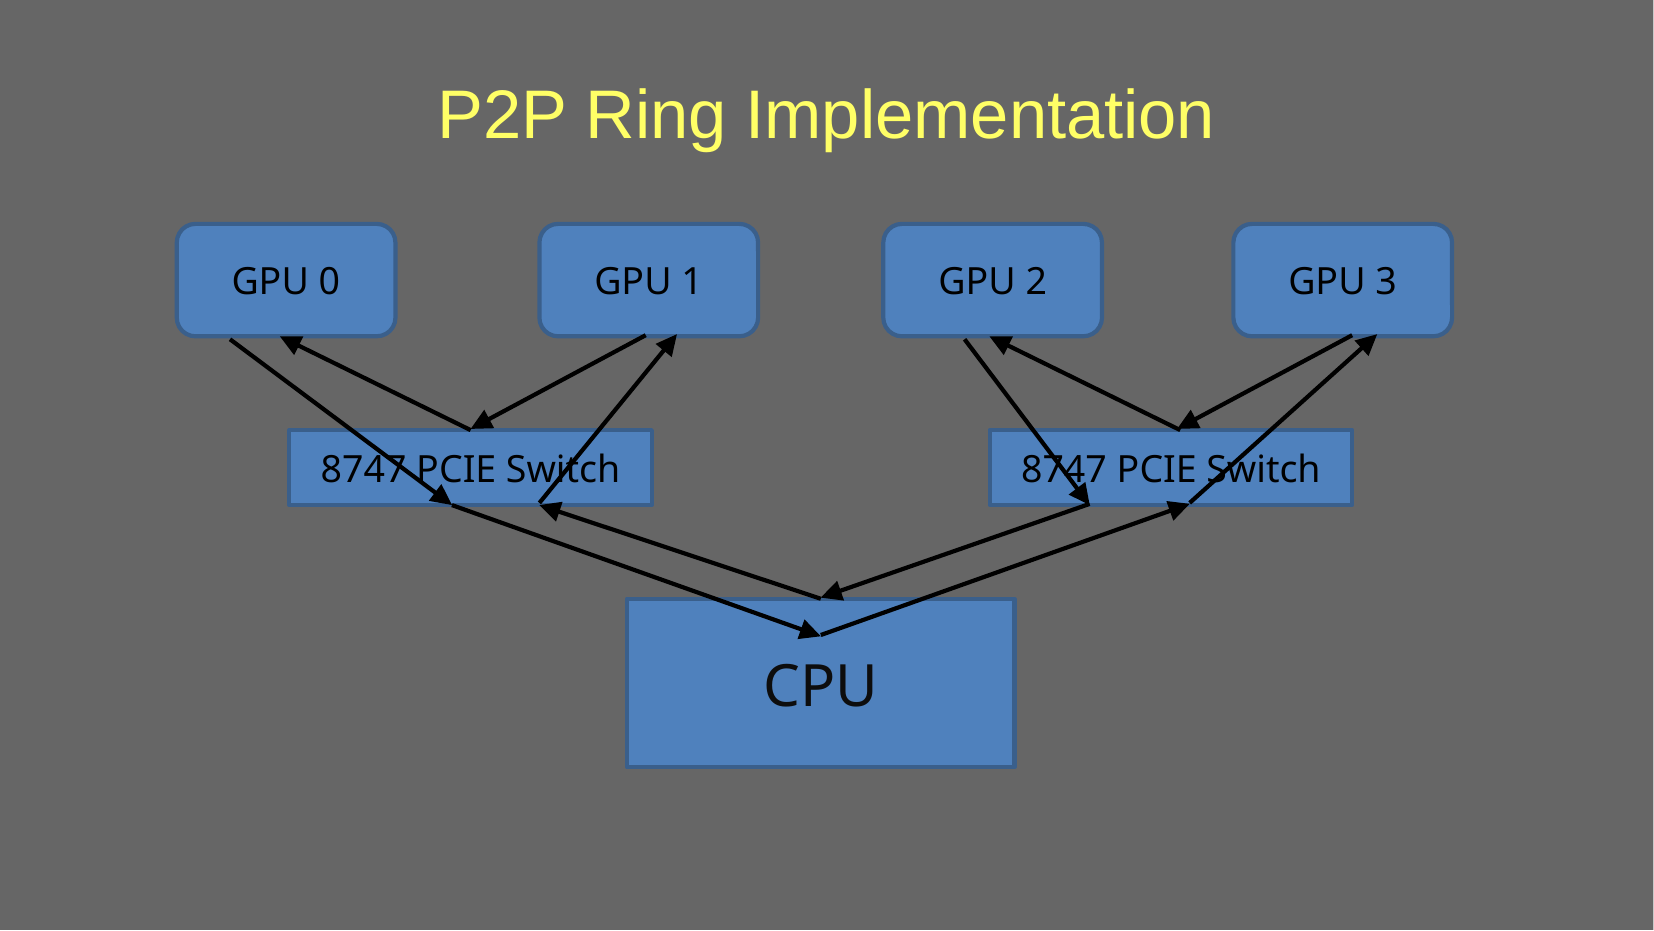

# P2P Ring Implementation
GPU 0
GPU 1
GPU 2
GPU 3
8747 PCIE Switch
8747 PCIE Switch
CPU